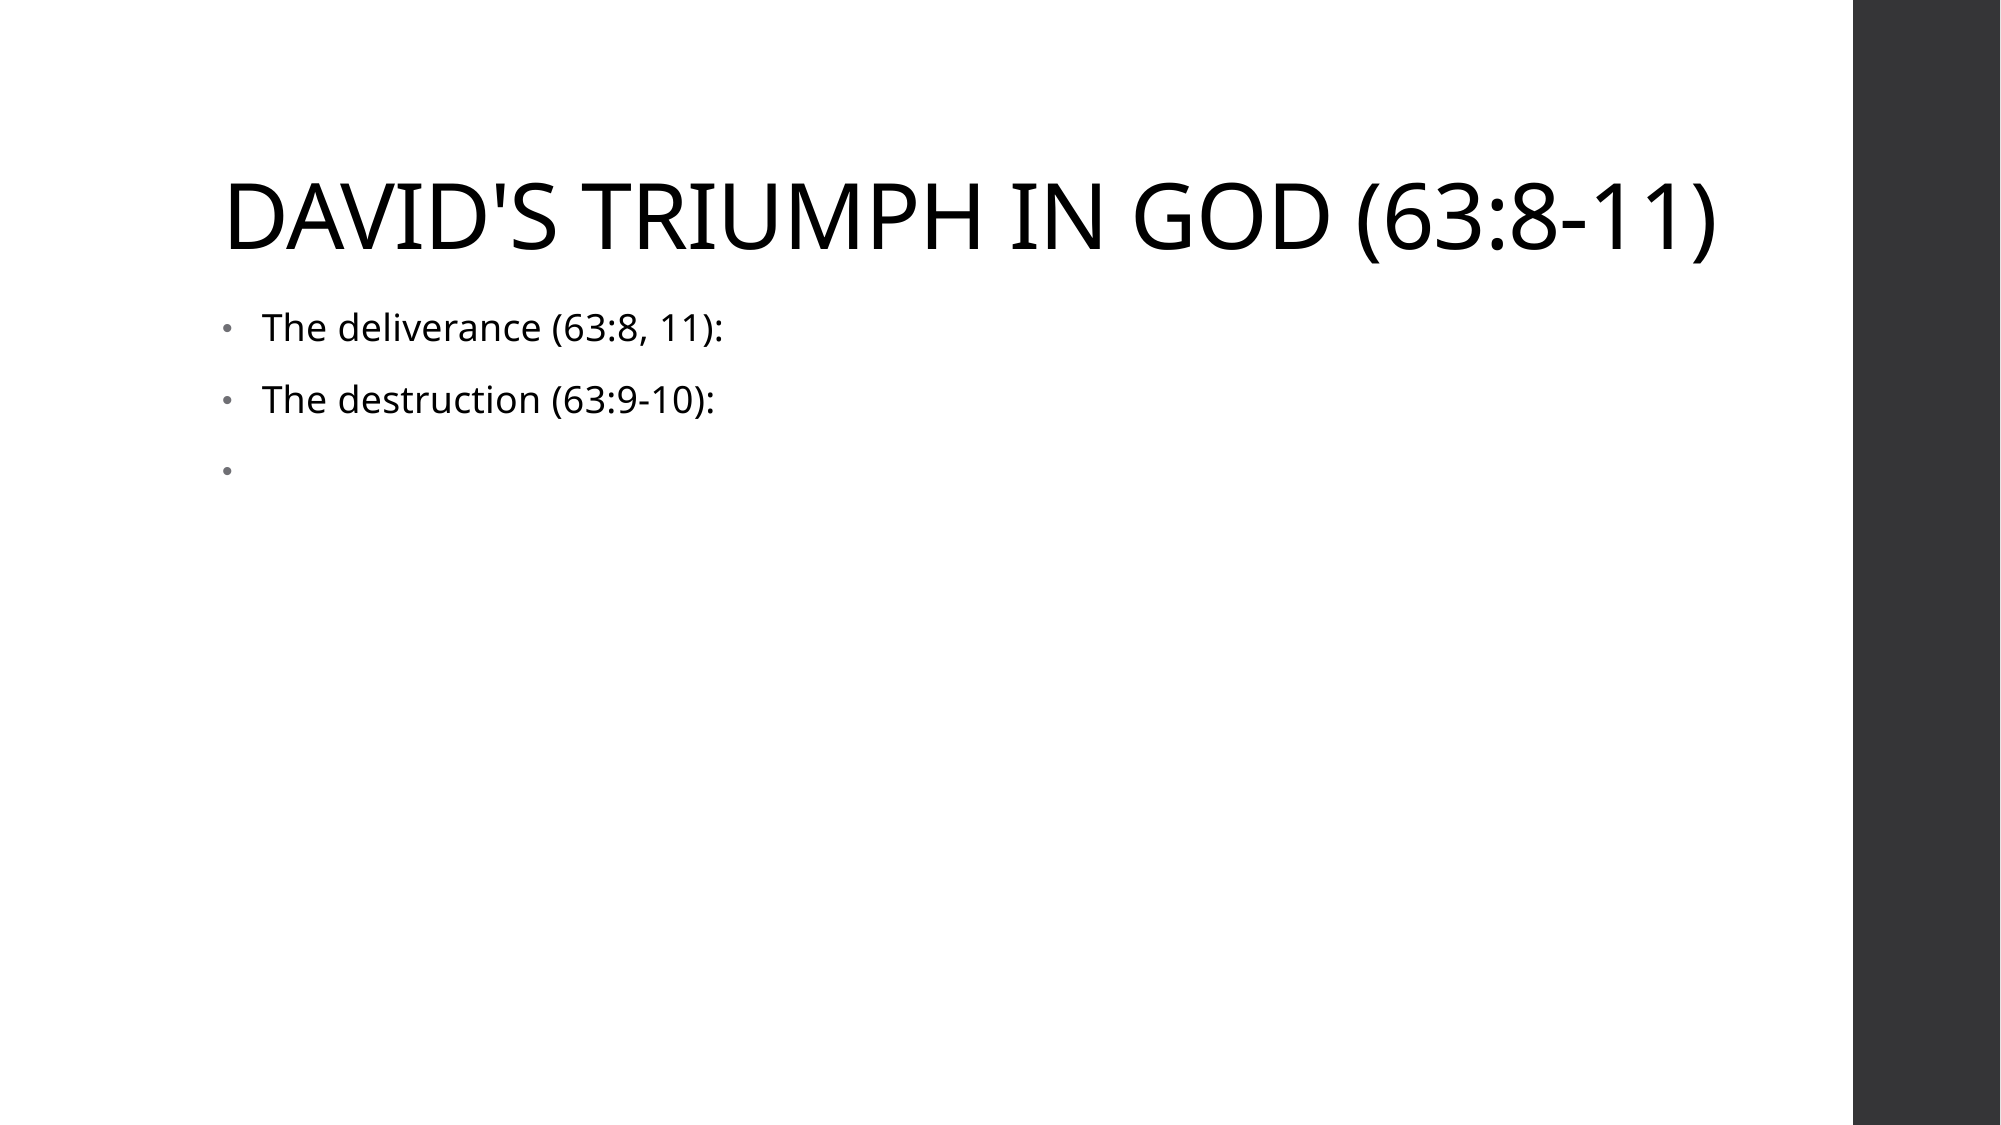

# DAVID'S TRIUMPH IN GOD (63:8-11)
 The deliverance (63:8, 11):
 The destruction (63:9-10):